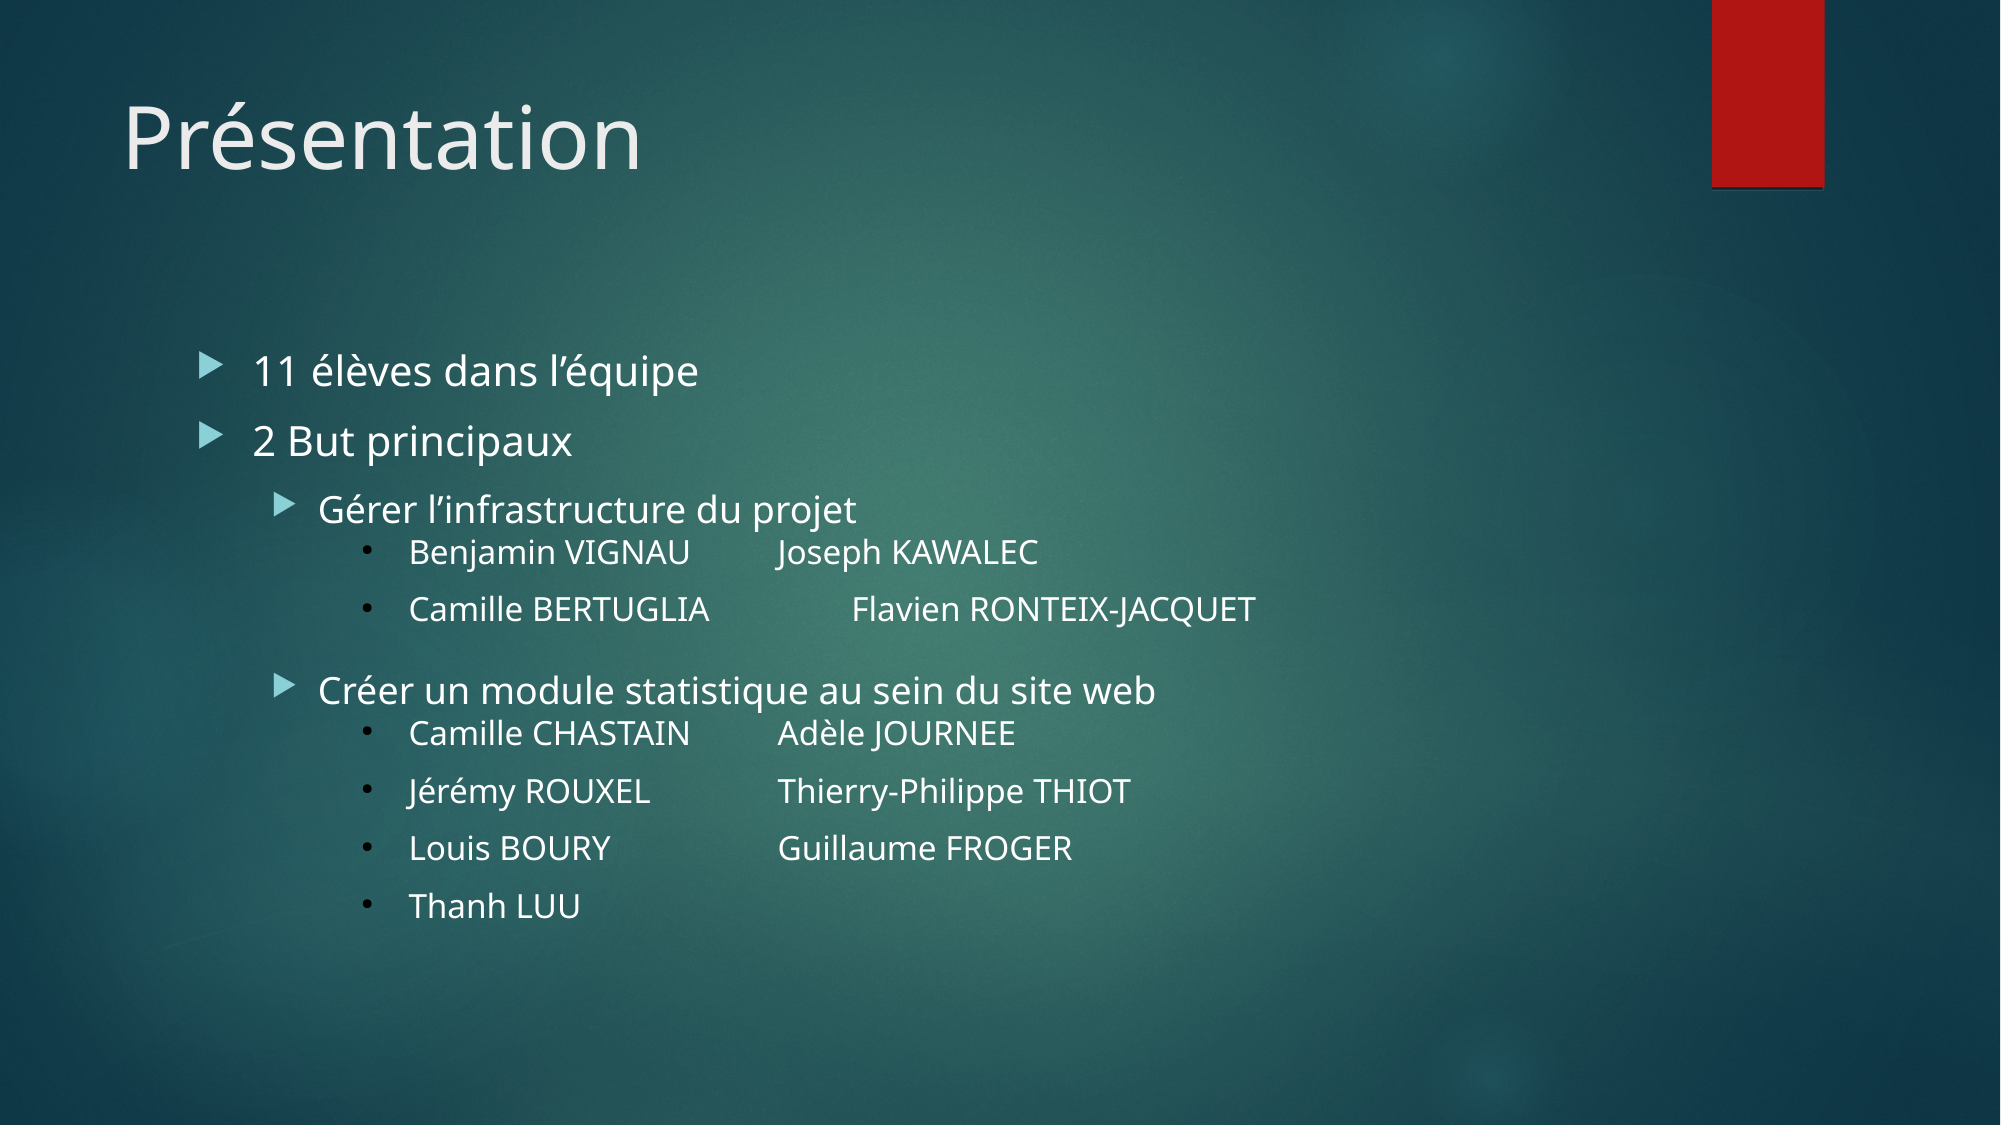

# Présentation
11 élèves dans l’équipe
2 But principaux
Gérer l’infrastructure du projet
Benjamin VIGNAU		Joseph KAWALEC
Camille BERTUGLIA		Flavien RONTEIX-JACQUET
Créer un module statistique au sein du site web
Camille CHASTAIN		Adèle JOURNEE
Jérémy ROUXEL		Thierry-Philippe THIOT
Louis BOURY			Guillaume FROGER
Thanh LUU